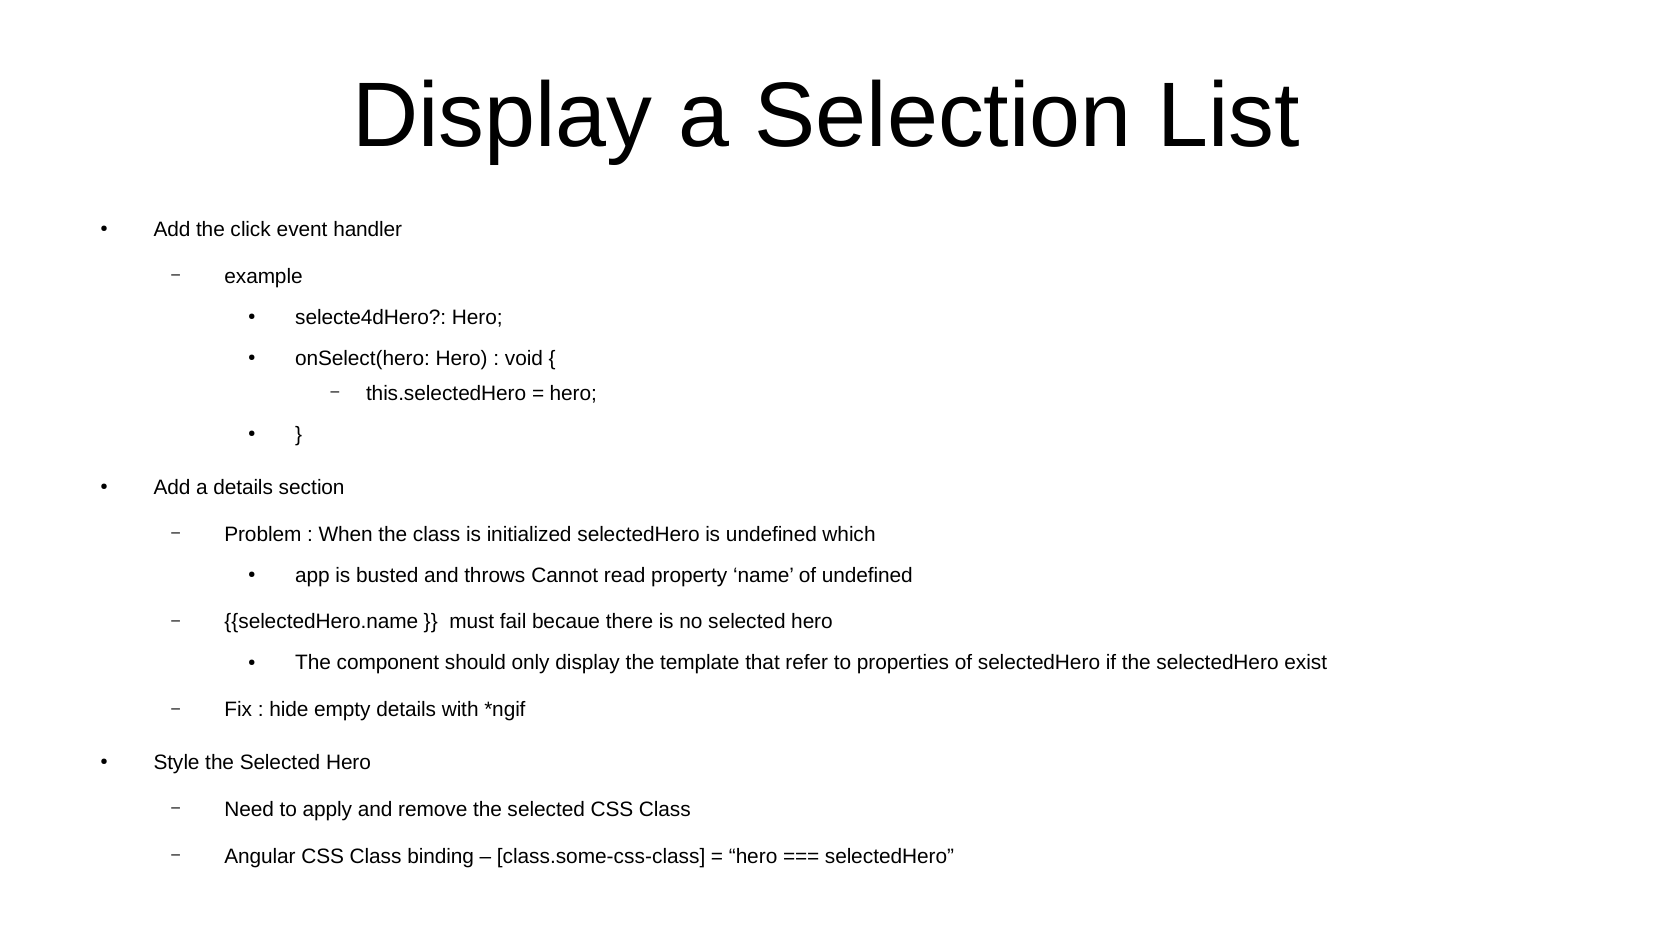

# Display a Selection List
Add the click event handler
example
selecte4dHero?: Hero;
onSelect(hero: Hero) : void {
this.selectedHero = hero;
}
Add a details section
Problem : When the class is initialized selectedHero is undefined which
app is busted and throws Cannot read property ‘name’ of undefined
{{selectedHero.name }} must fail becaue there is no selected hero
The component should only display the template that refer to properties of selectedHero if the selectedHero exist
Fix : hide empty details with *ngif
Style the Selected Hero
Need to apply and remove the selected CSS Class
Angular CSS Class binding – [class.some-css-class] = “hero === selectedHero”